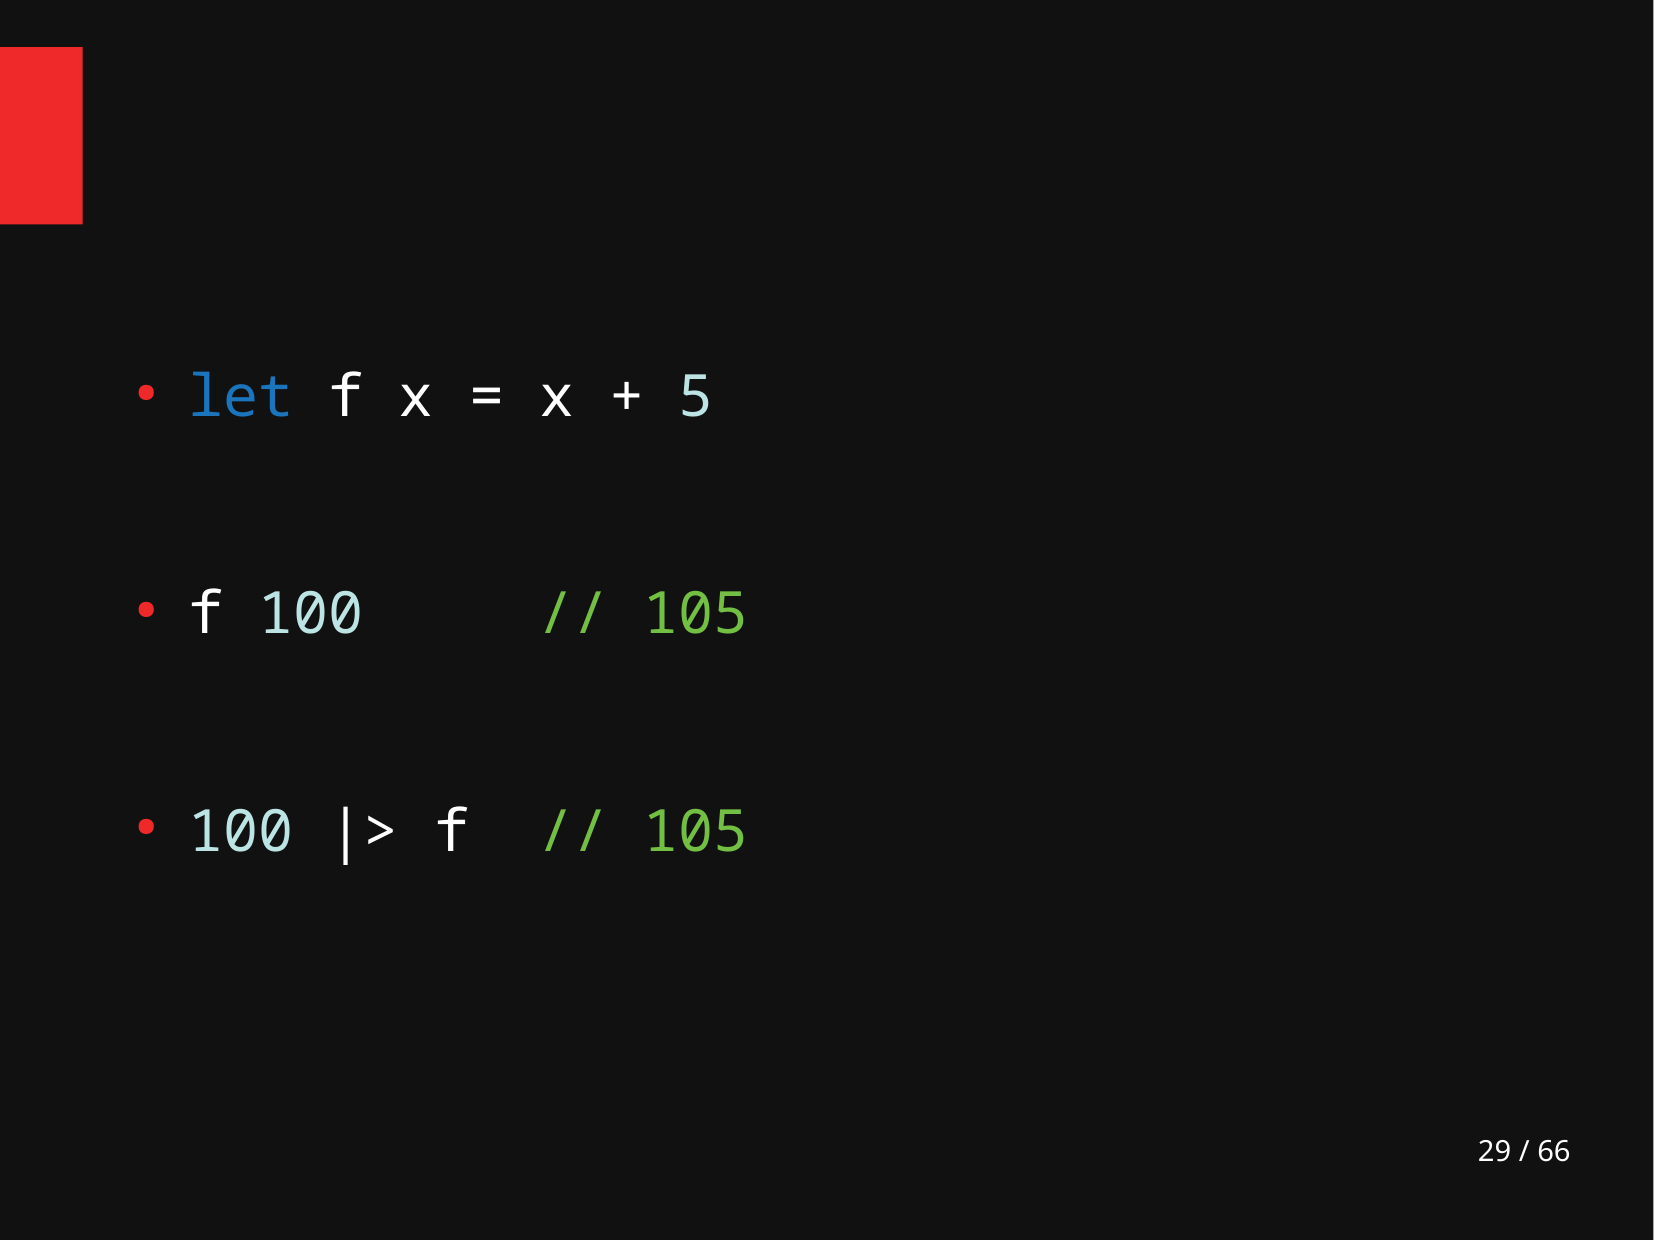

# let f x = x + 5
f 100 // 105
100 |> f // 105
29